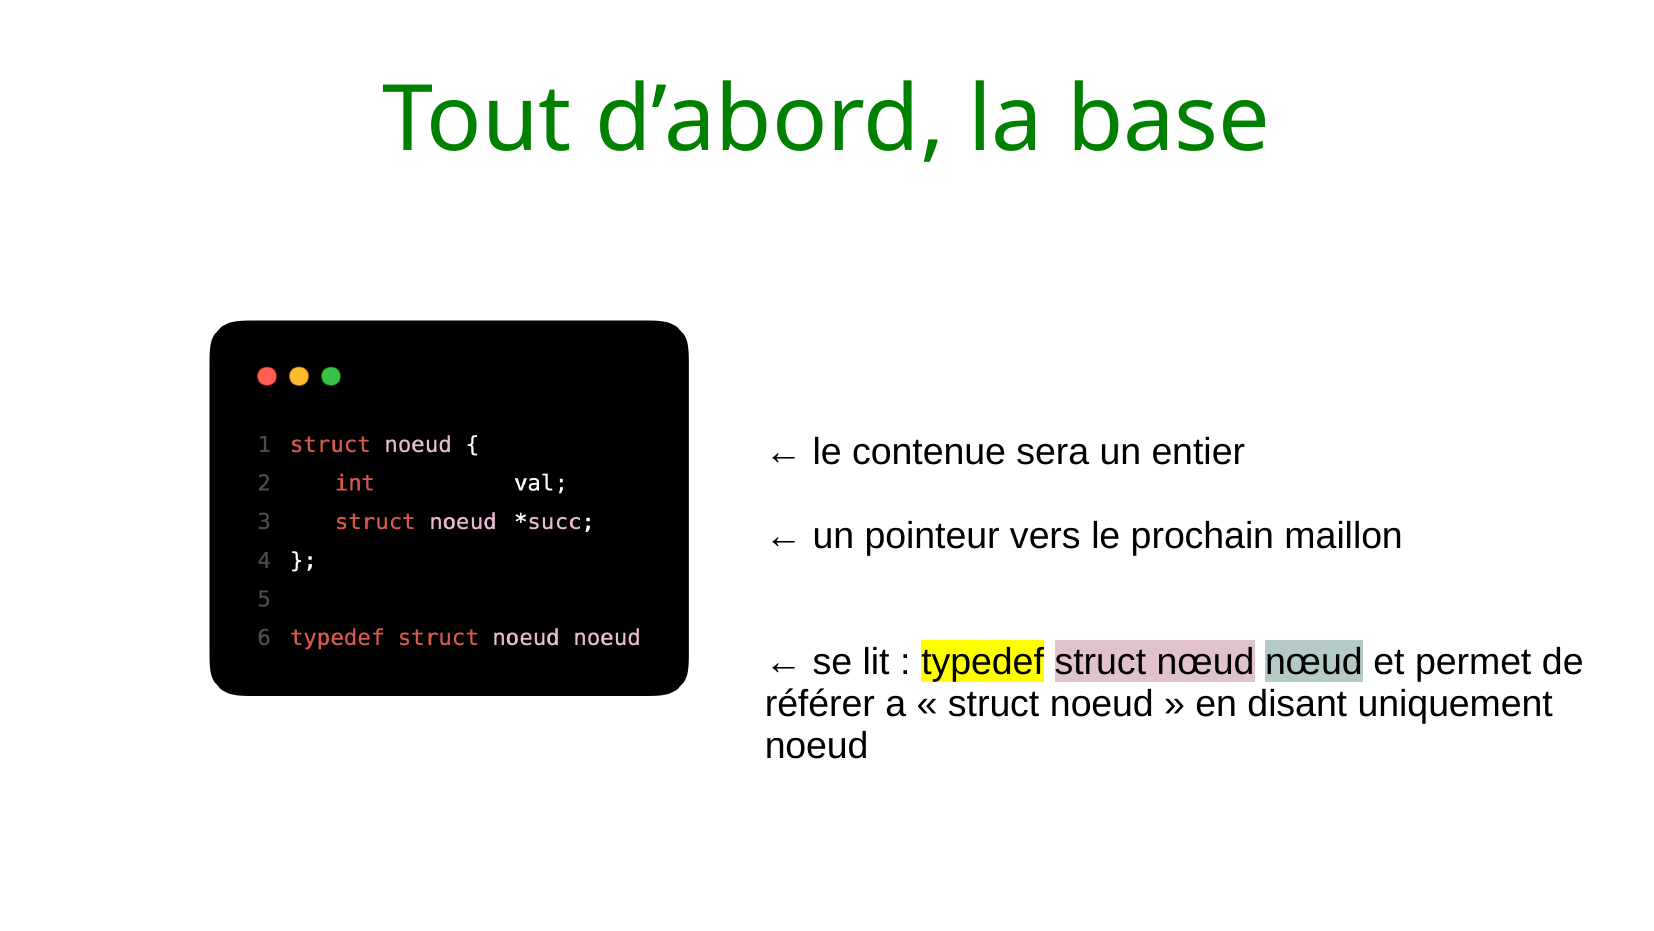

# Tout d’abord, la base
← le contenue sera un entier
← un pointeur vers le prochain maillon
← se lit : typedef struct nœud nœud et permet de référer a « struct noeud » en disant uniquement noeud